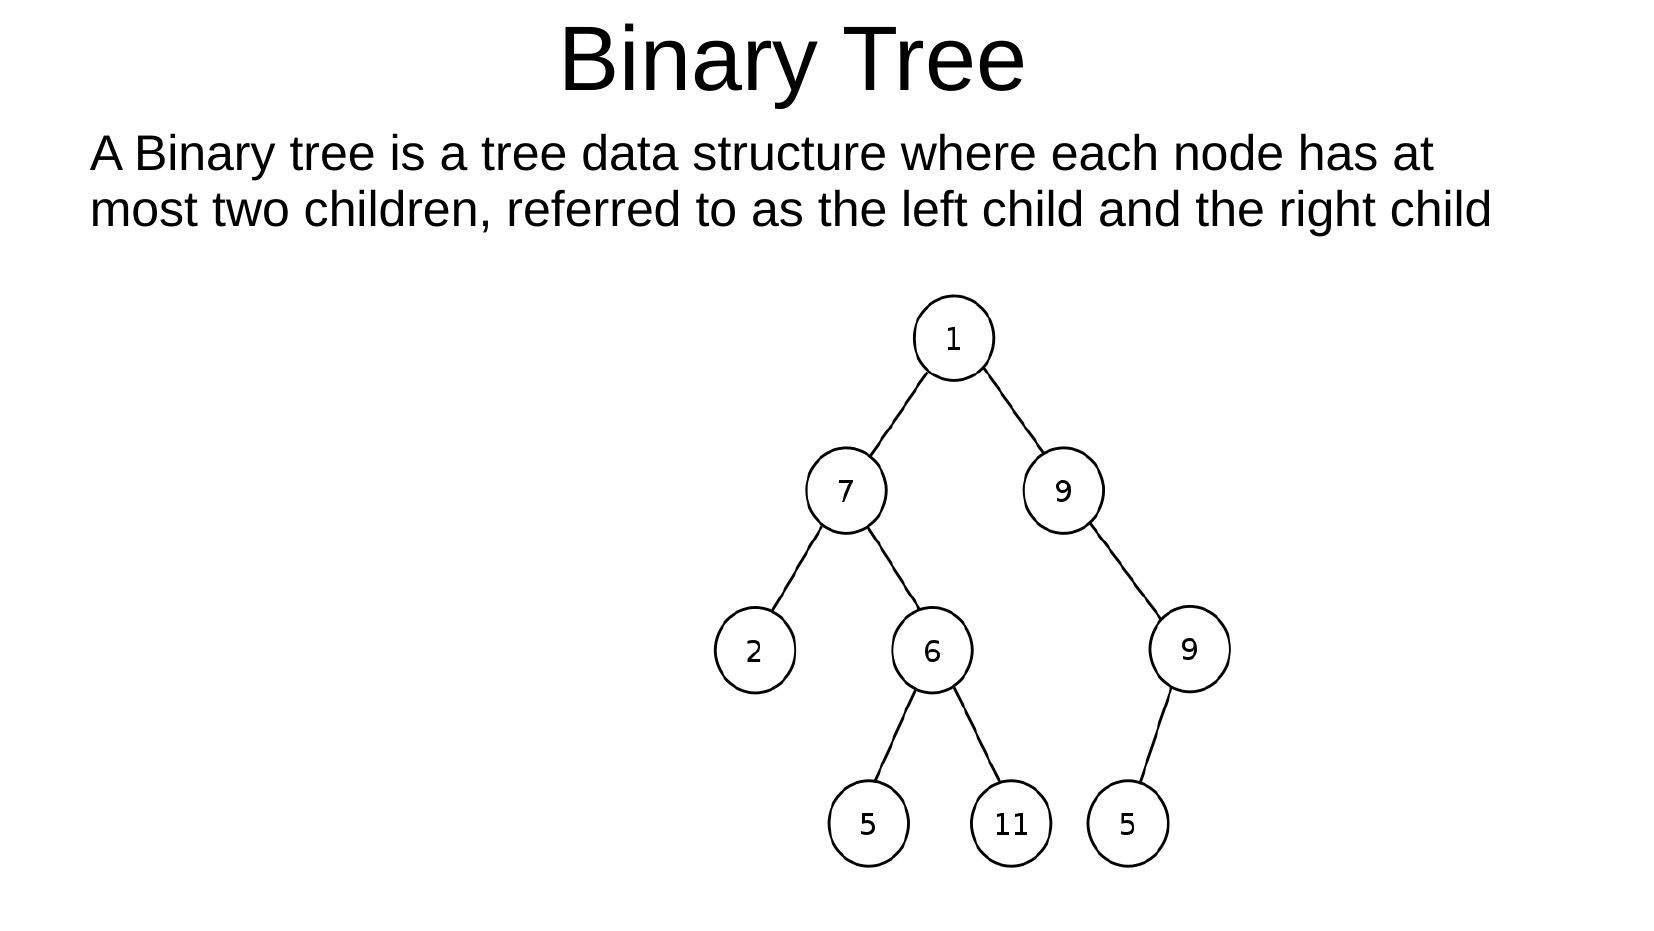

# Binary Tree
A Binary tree is a tree data structure where each node has at most two children, referred to as the left child and the right child